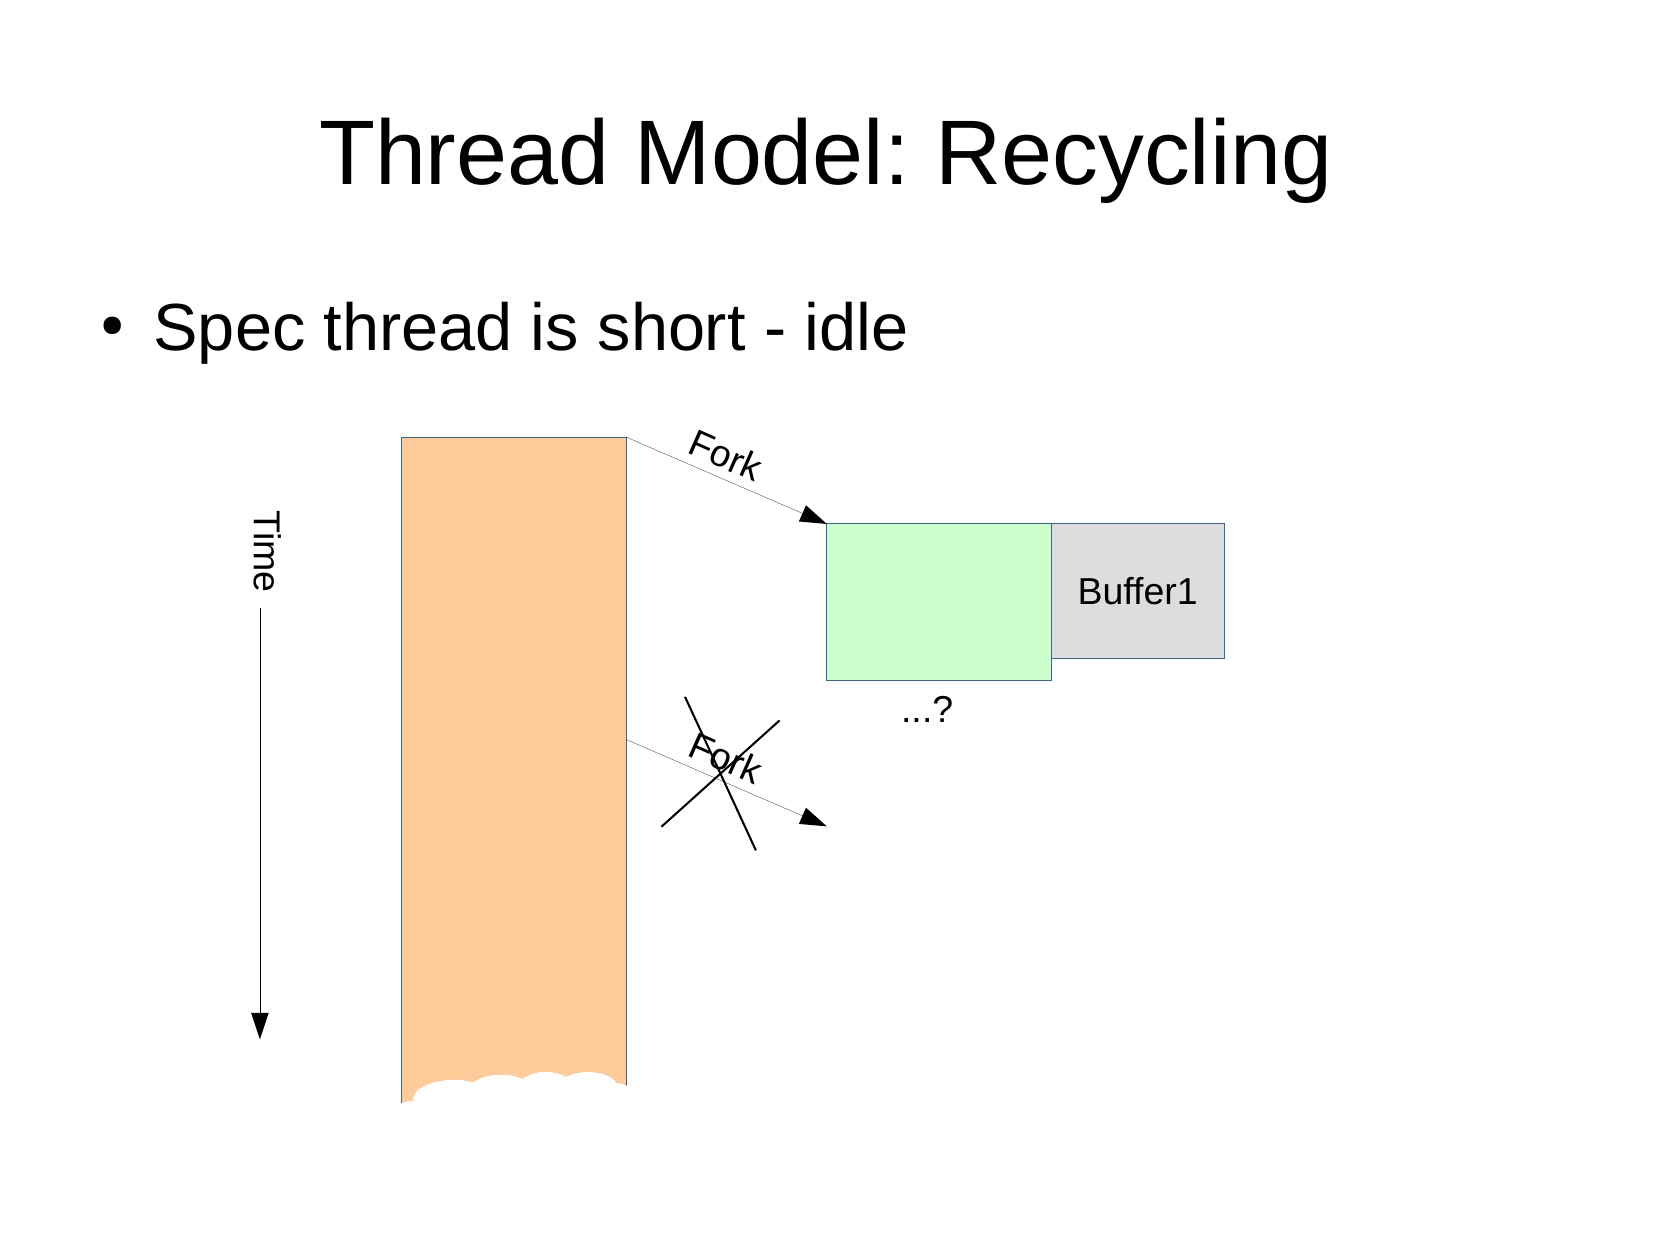

# Thread Model: Recycling
Spec thread is short - idle
Fork
Time
Buffer1
...?
Fork